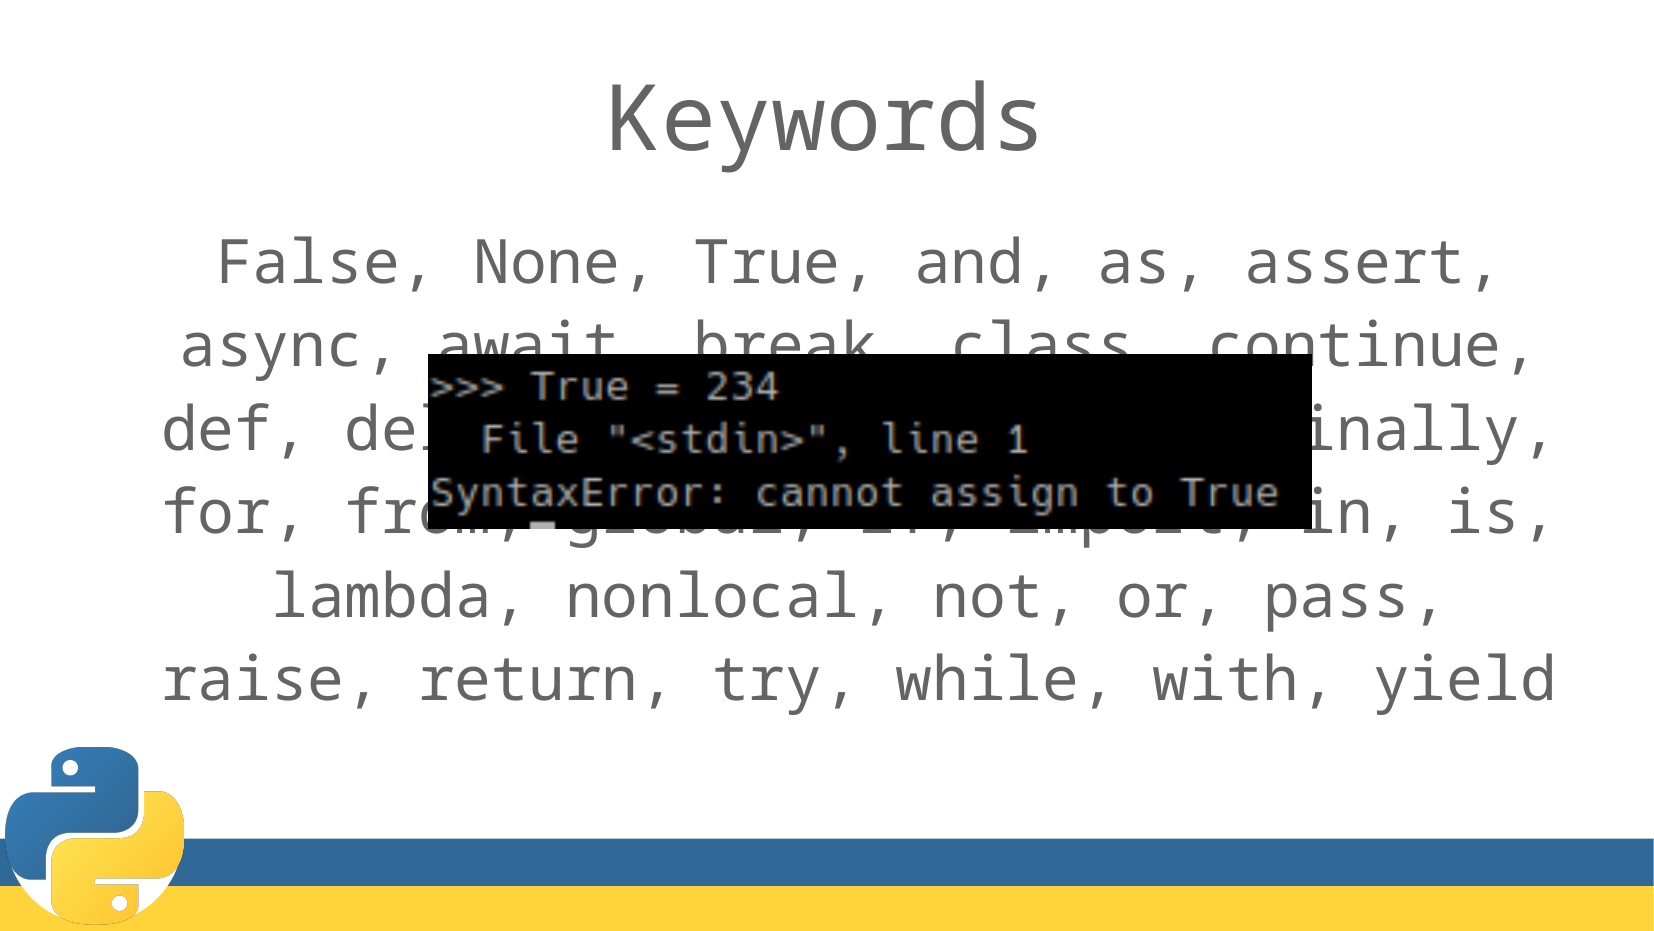

# Keywords
False, None, True, and, as, assert, async, await, break, class, continue, def, del, elif, else, except, finally, for, from, global, if, import, in, is, lambda, nonlocal, not, or, pass, raise, return, try, while, with, yield